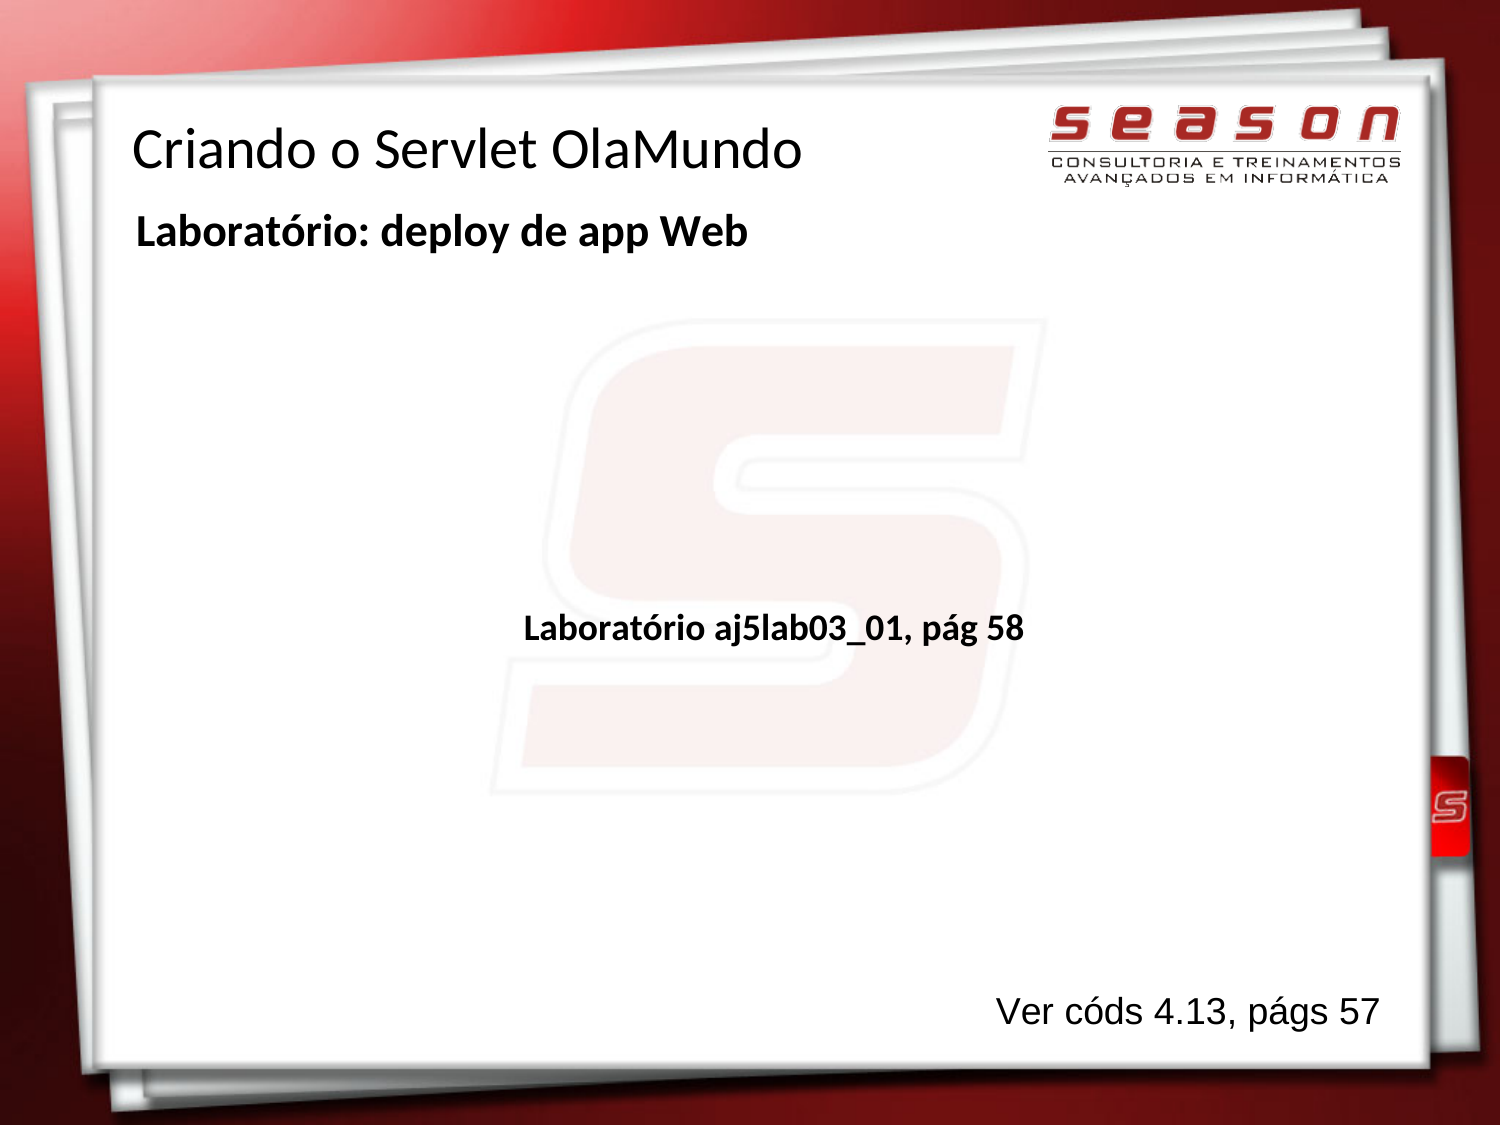

# Criando o Servlet OlaMundo
Laboratório: deploy de app Web
Laboratório aj5lab03_01, pág 58
Ver códs 4.13, págs 57